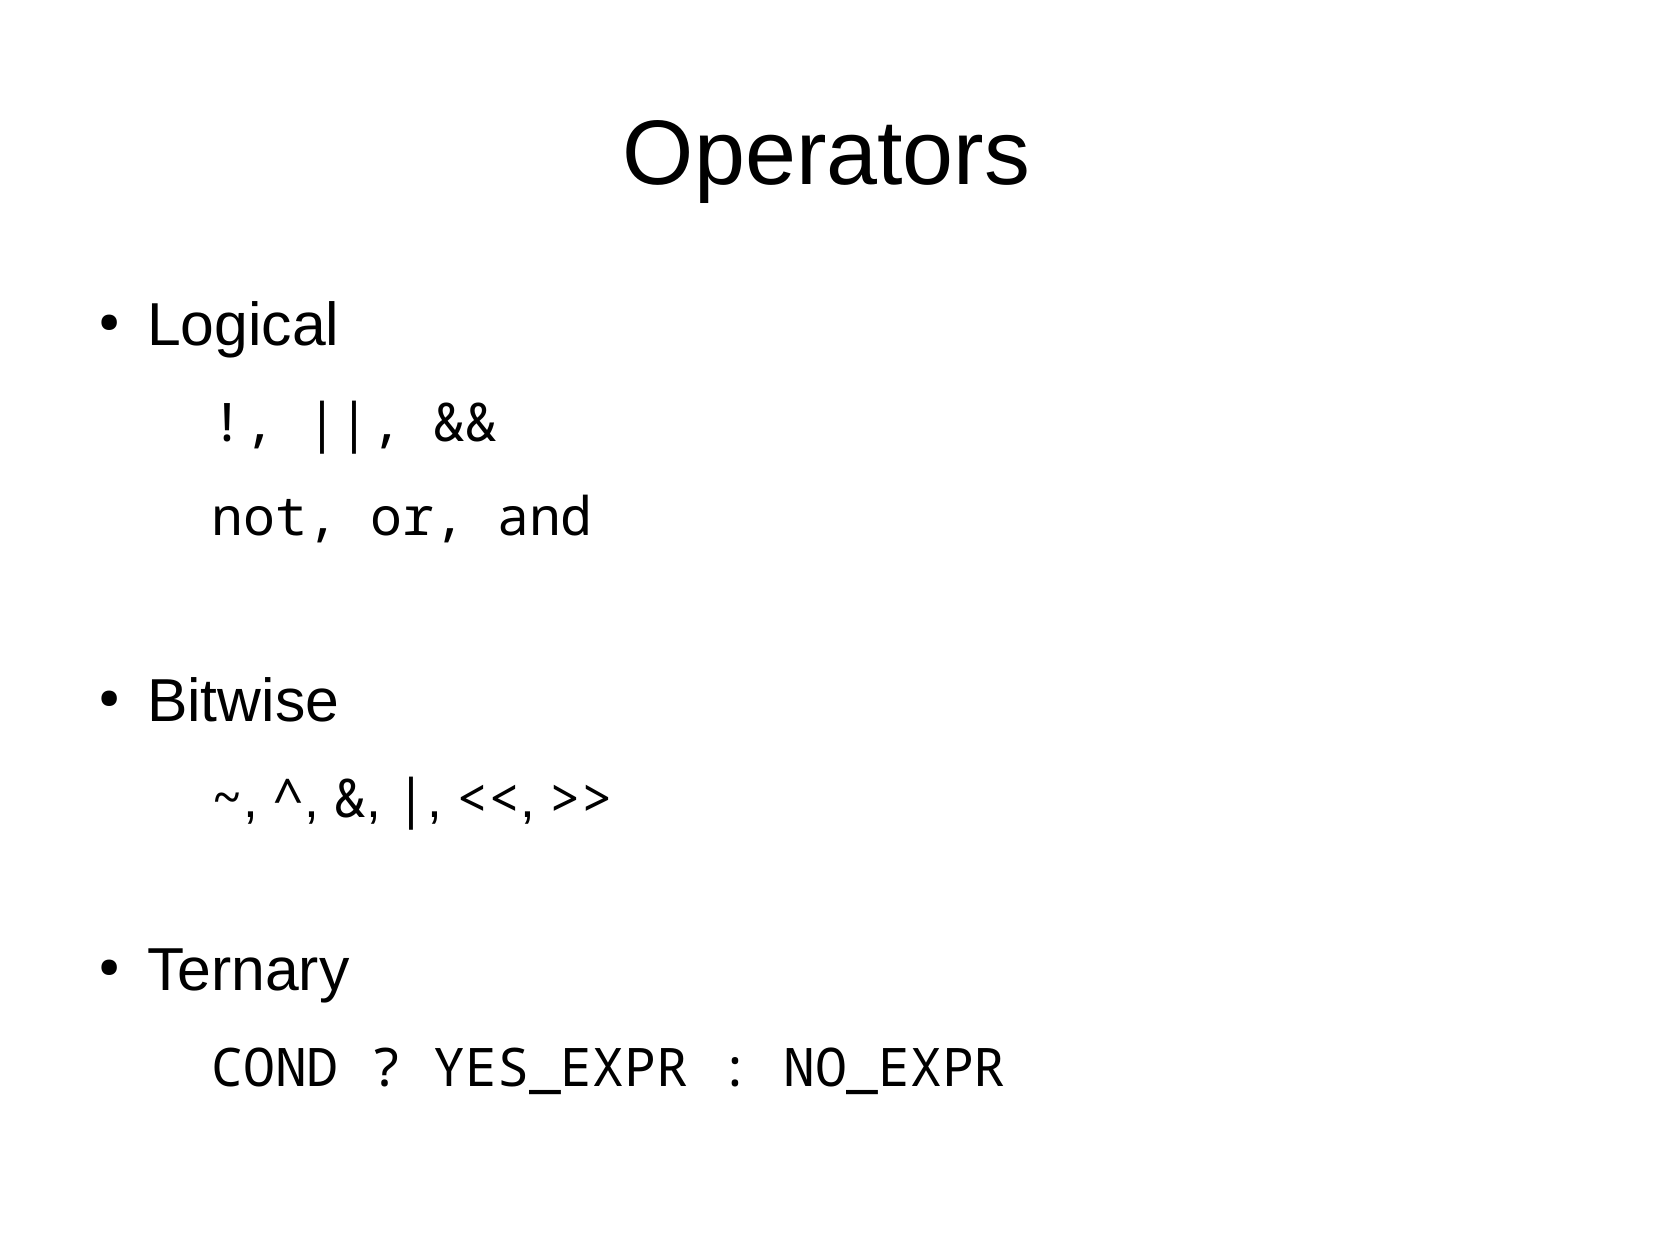

# Operators
Logical
!, ||, &&
not, or, and
Bitwise
~, ^, &, |, <<, >>
Ternary
COND ? YES_EXPR : NO_EXPR